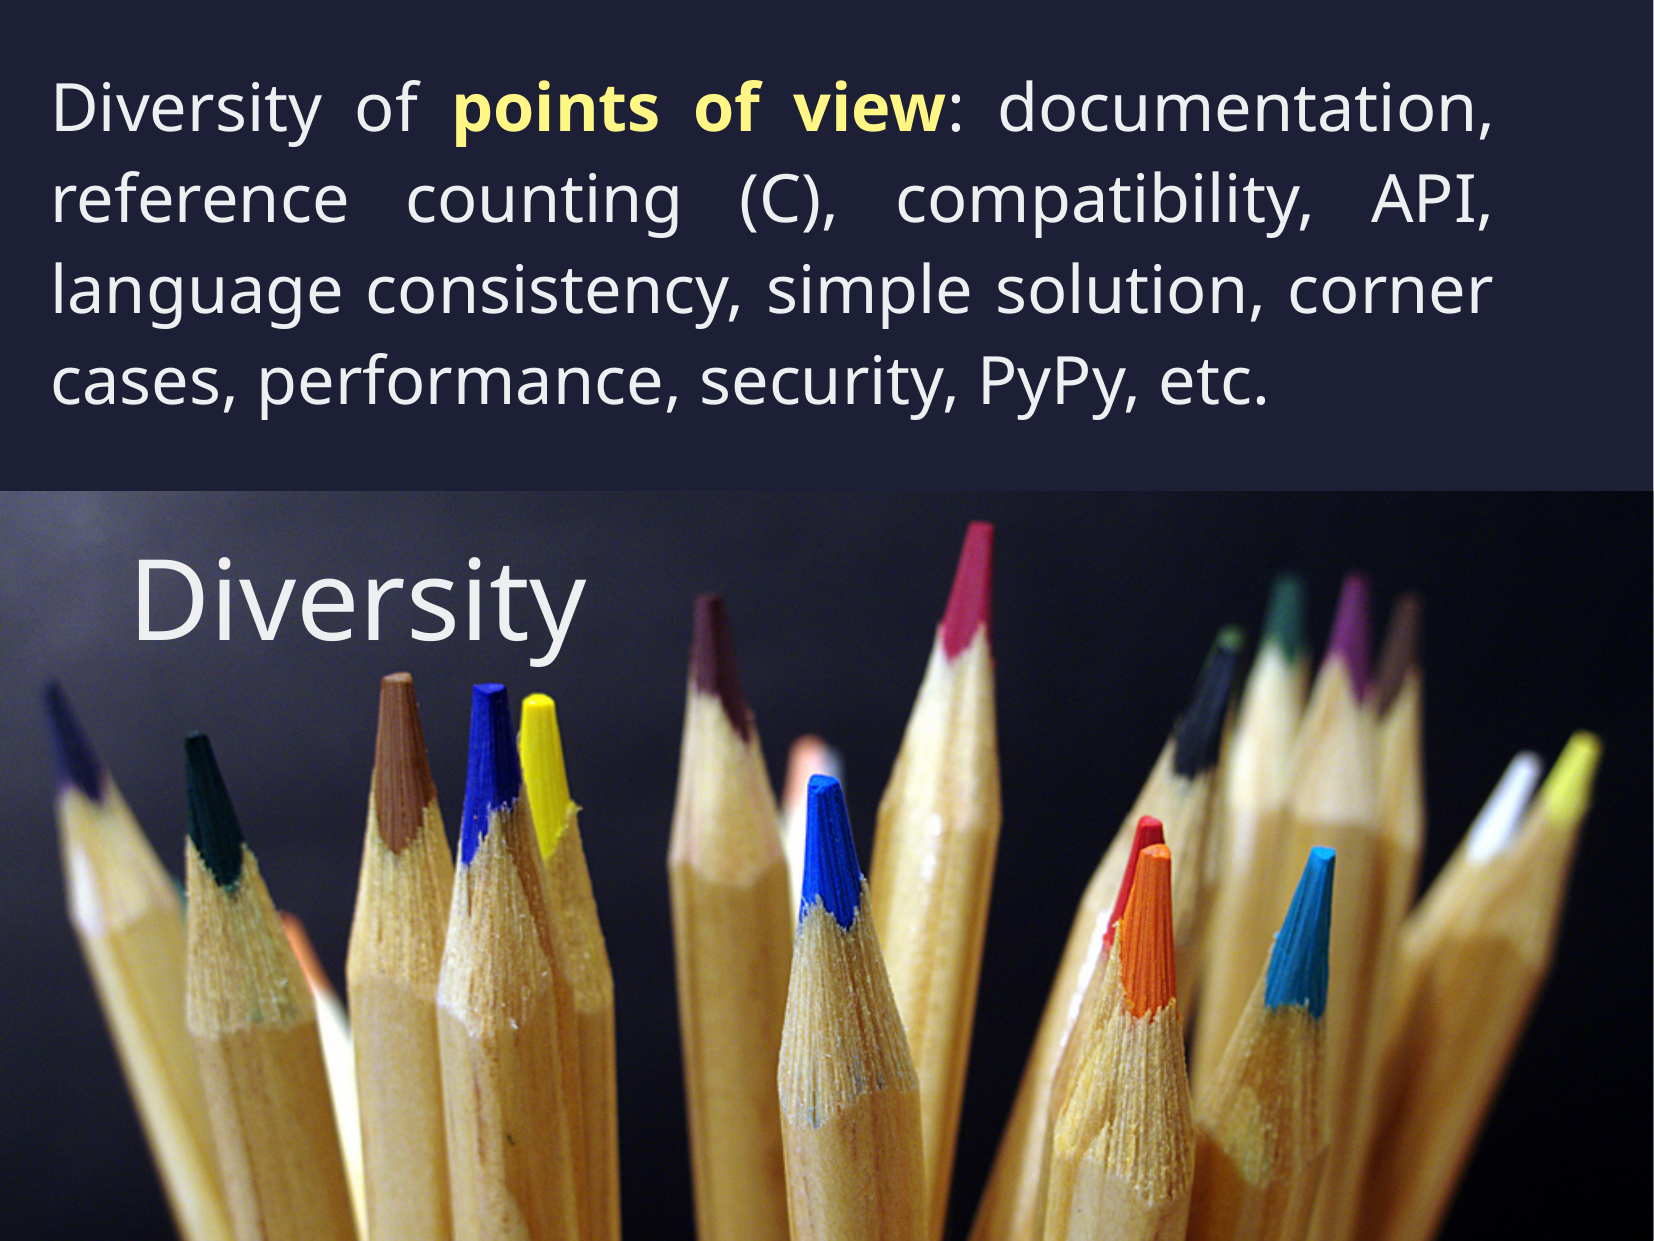

Diversity of points of view: documentation, reference counting (C), compatibility, API, language consistency, simple solution, corner cases, performance, security, PyPy, etc.
Diversity